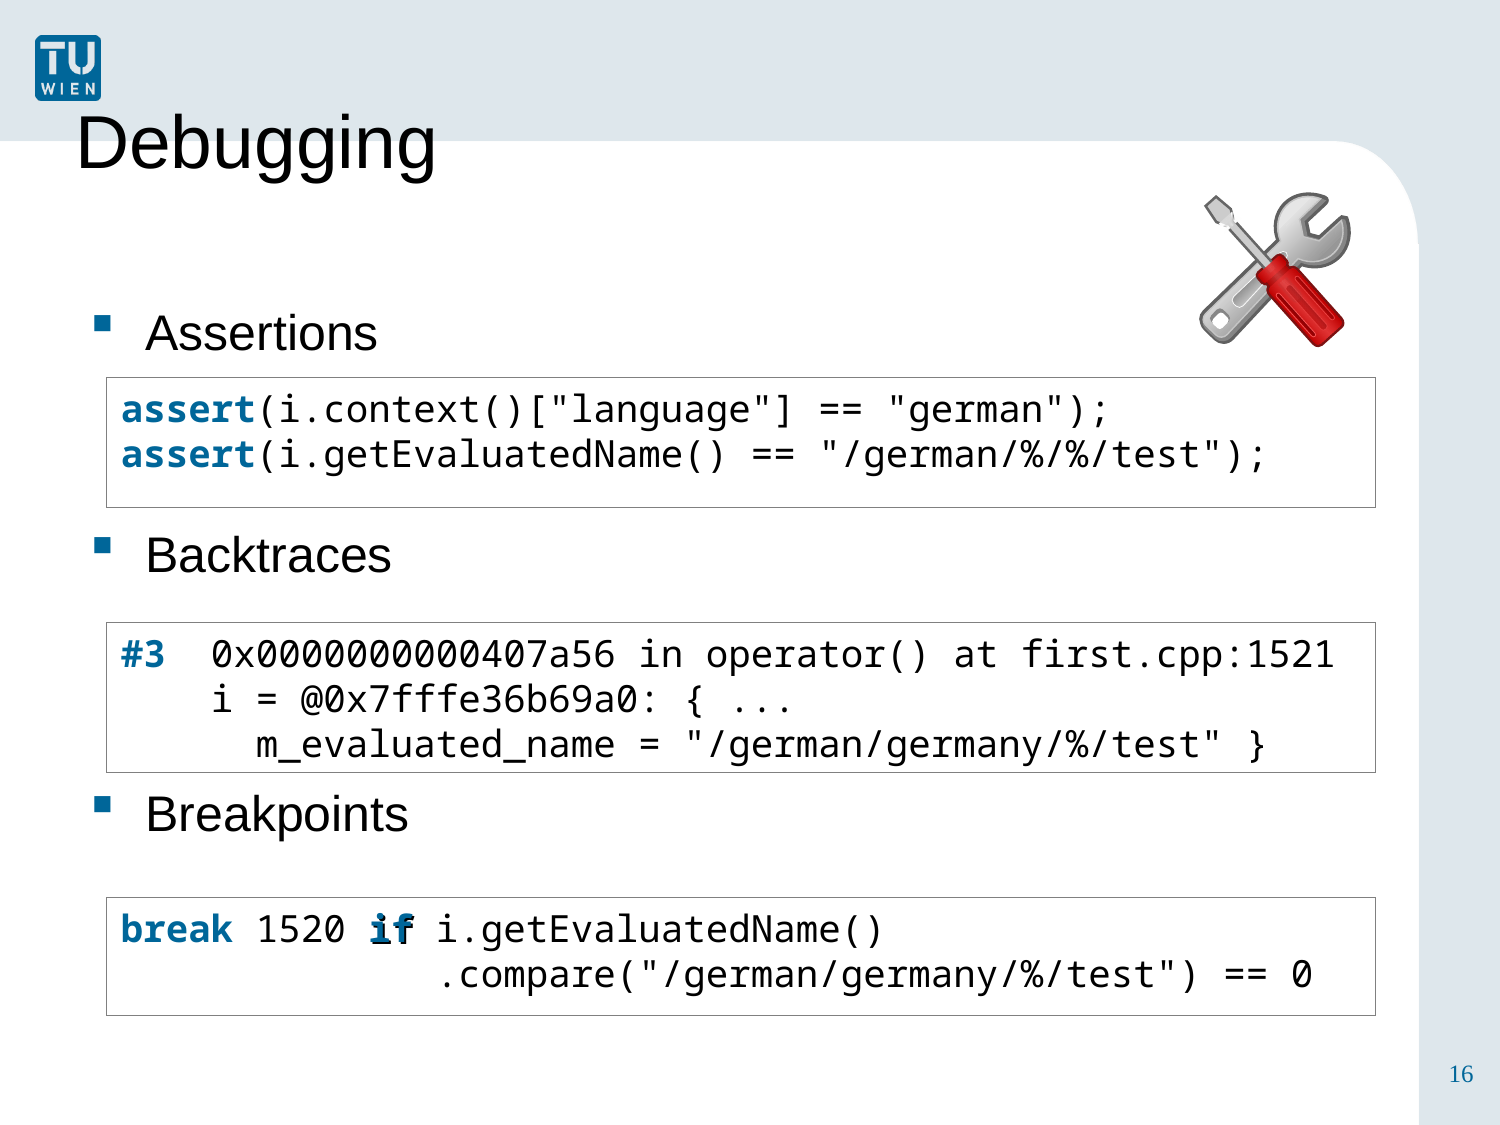

# Debugging
Assertions
Backtraces
Breakpoints
assert(i.context()["language"] == "german");
assert(i.getEvaluatedName() == "/german/%/%/test");
#3 0x0000000000407a56 in operator() at first.cpp:1521
 i = @0x7fffe36b69a0: { ...
 m_evaluated_name = "/german/germany/%/test" }
break 1520 if i.getEvaluatedName()
 .compare("/german/germany/%/test") == 0
16